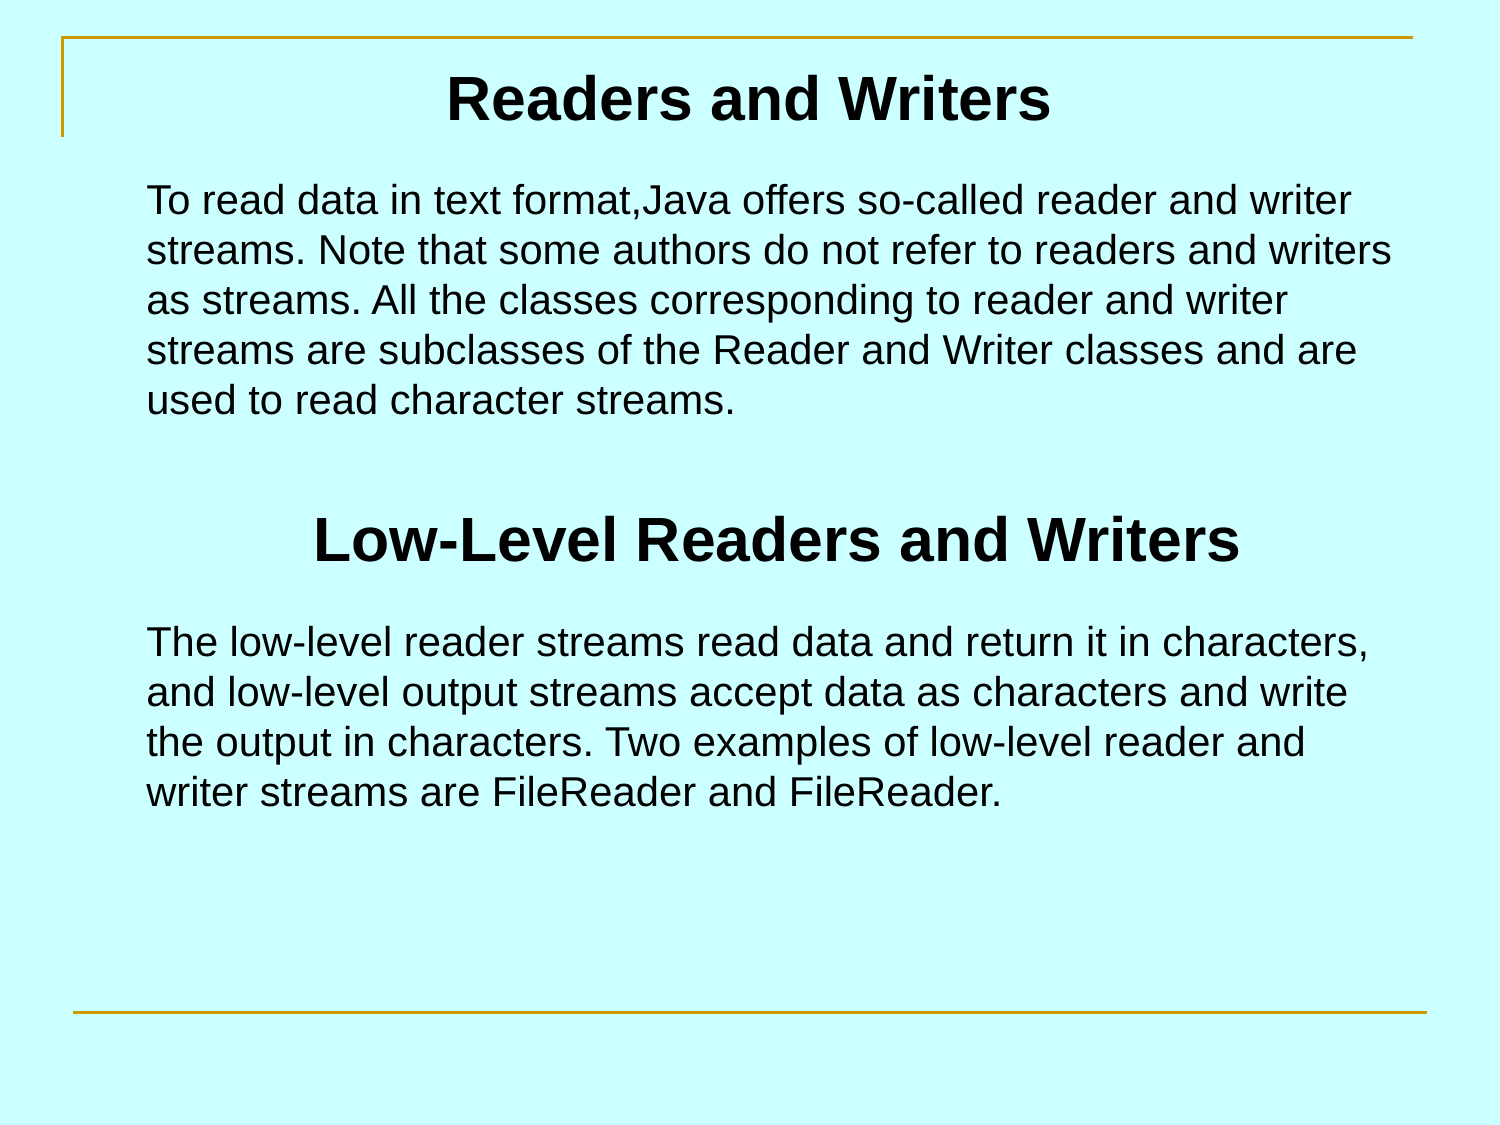

# Readers and Writers
	To read data in text format,Java offers so-called reader and writer streams. Note that some authors do not refer to readers and writers as streams. All the classes corresponding to reader and writer streams are subclasses of the Reader and Writer classes and are used to read character streams.
	Low-Level Readers and Writers
	The low-level reader streams read data and return it in characters, and low-level output streams accept data as characters and write the output in characters. Two examples of low-level reader and writer streams are FileReader and FileReader.